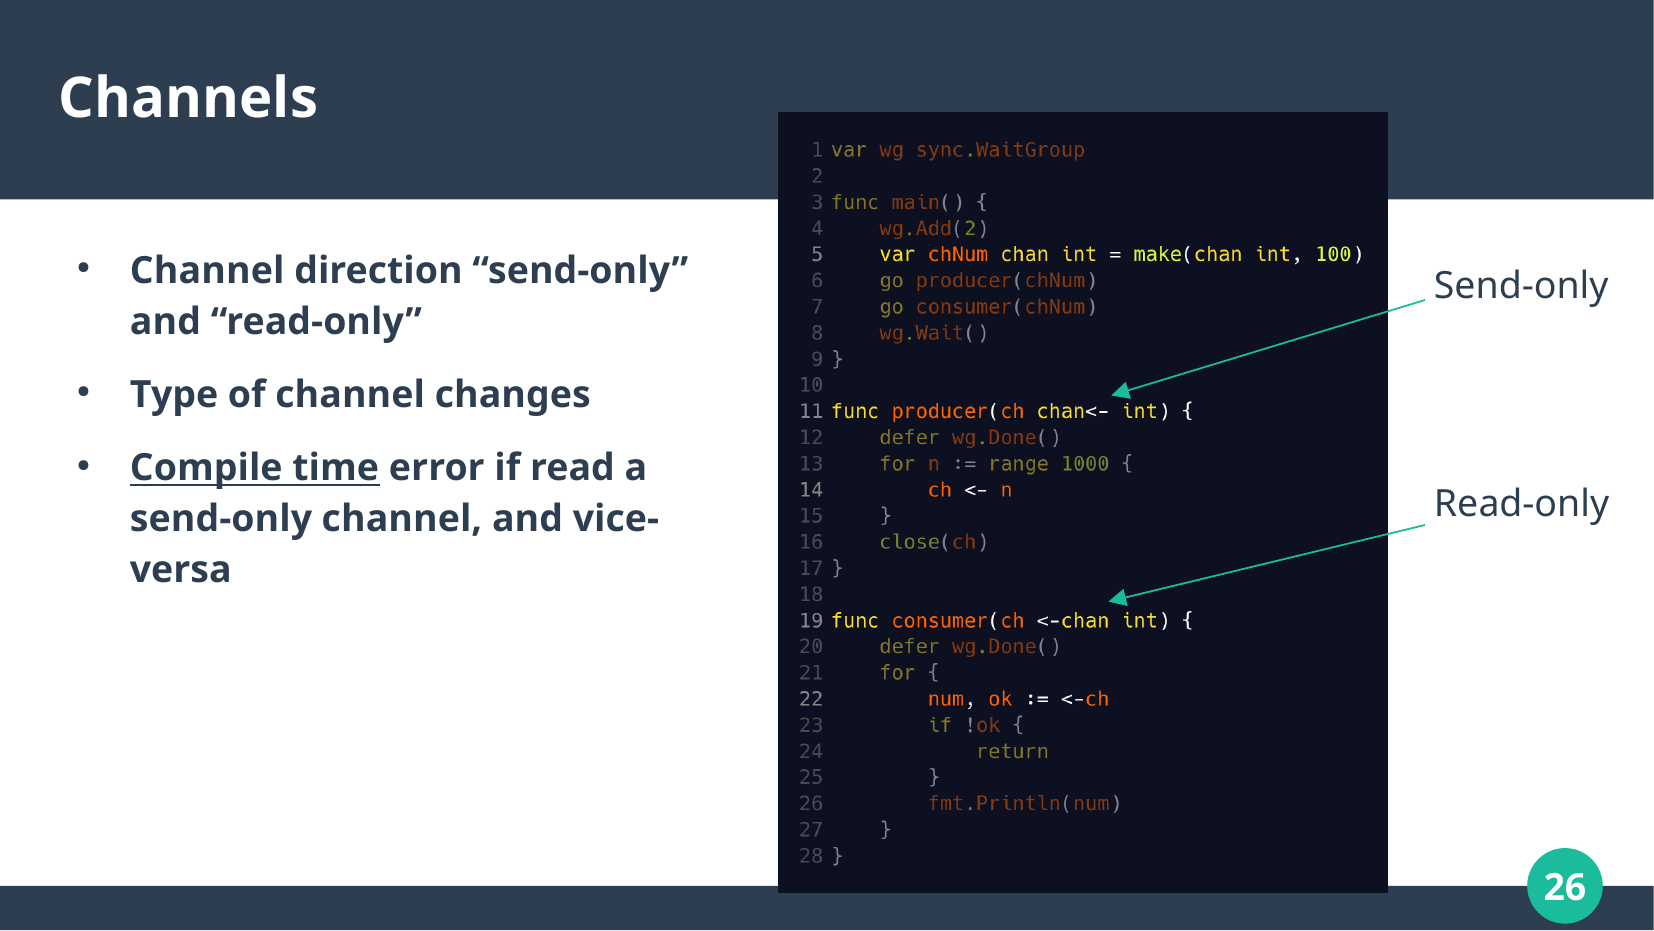

# Channels
Channel direction “send-only” and “read-only”
Type of channel changes
Compile time error if read a send-only channel, and vice-versa
Send-only
Read-only